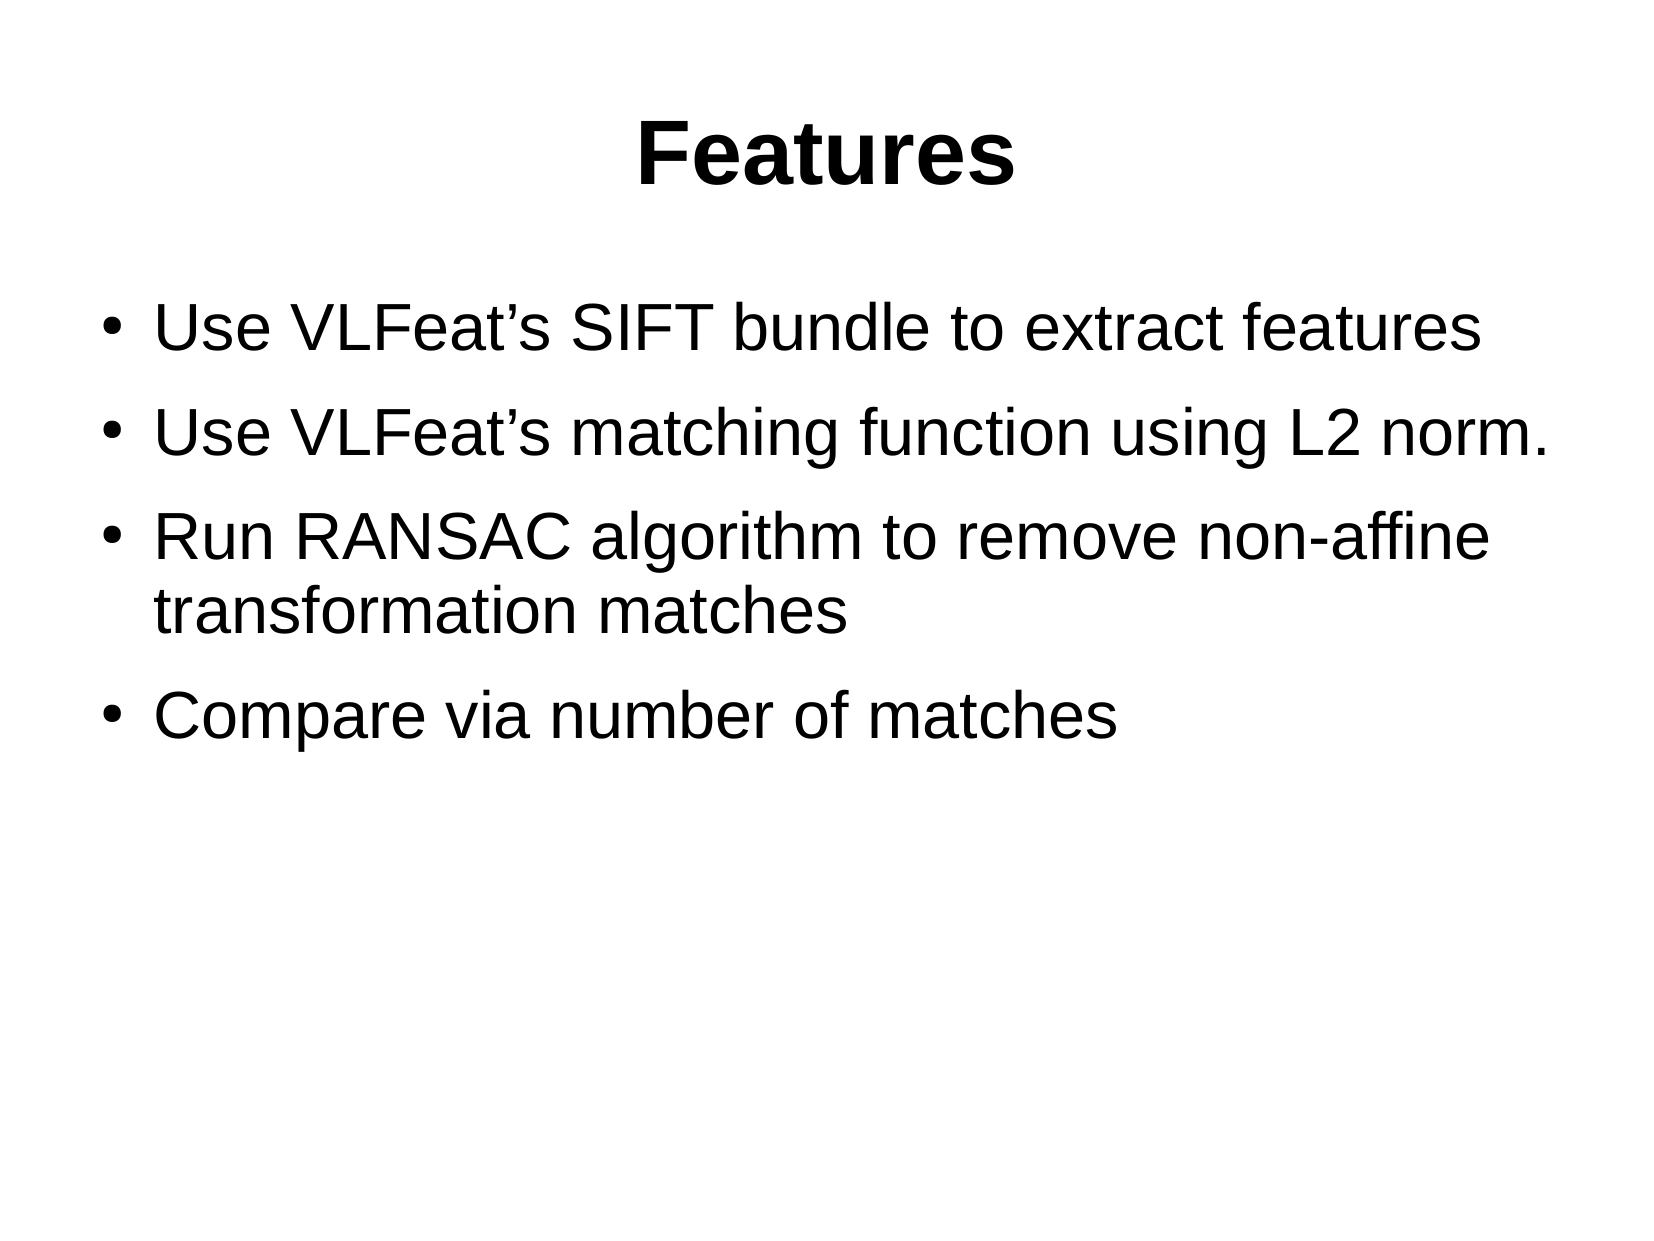

# Features
Use VLFeat’s SIFT bundle to extract features
Use VLFeat’s matching function using L2 norm.
Run RANSAC algorithm to remove non-affine transformation matches
Compare via number of matches